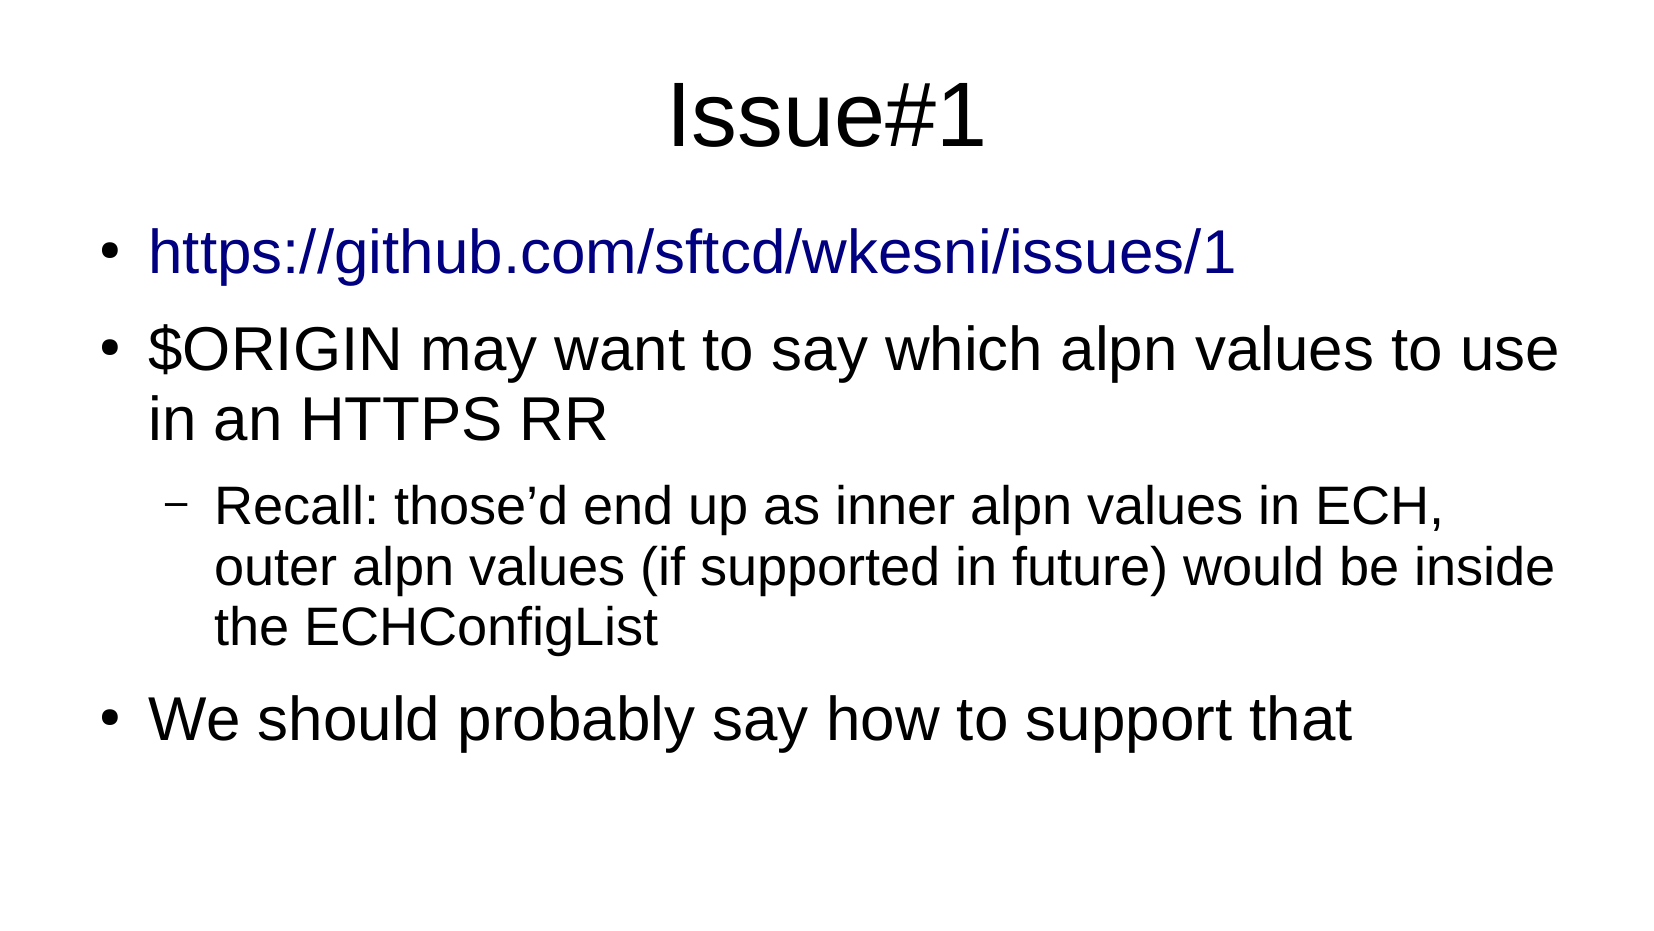

# Issue#1
https://github.com/sftcd/wkesni/issues/1
$ORIGIN may want to say which alpn values to use in an HTTPS RR
Recall: those’d end up as inner alpn values in ECH, outer alpn values (if supported in future) would be inside the ECHConfigList
We should probably say how to support that